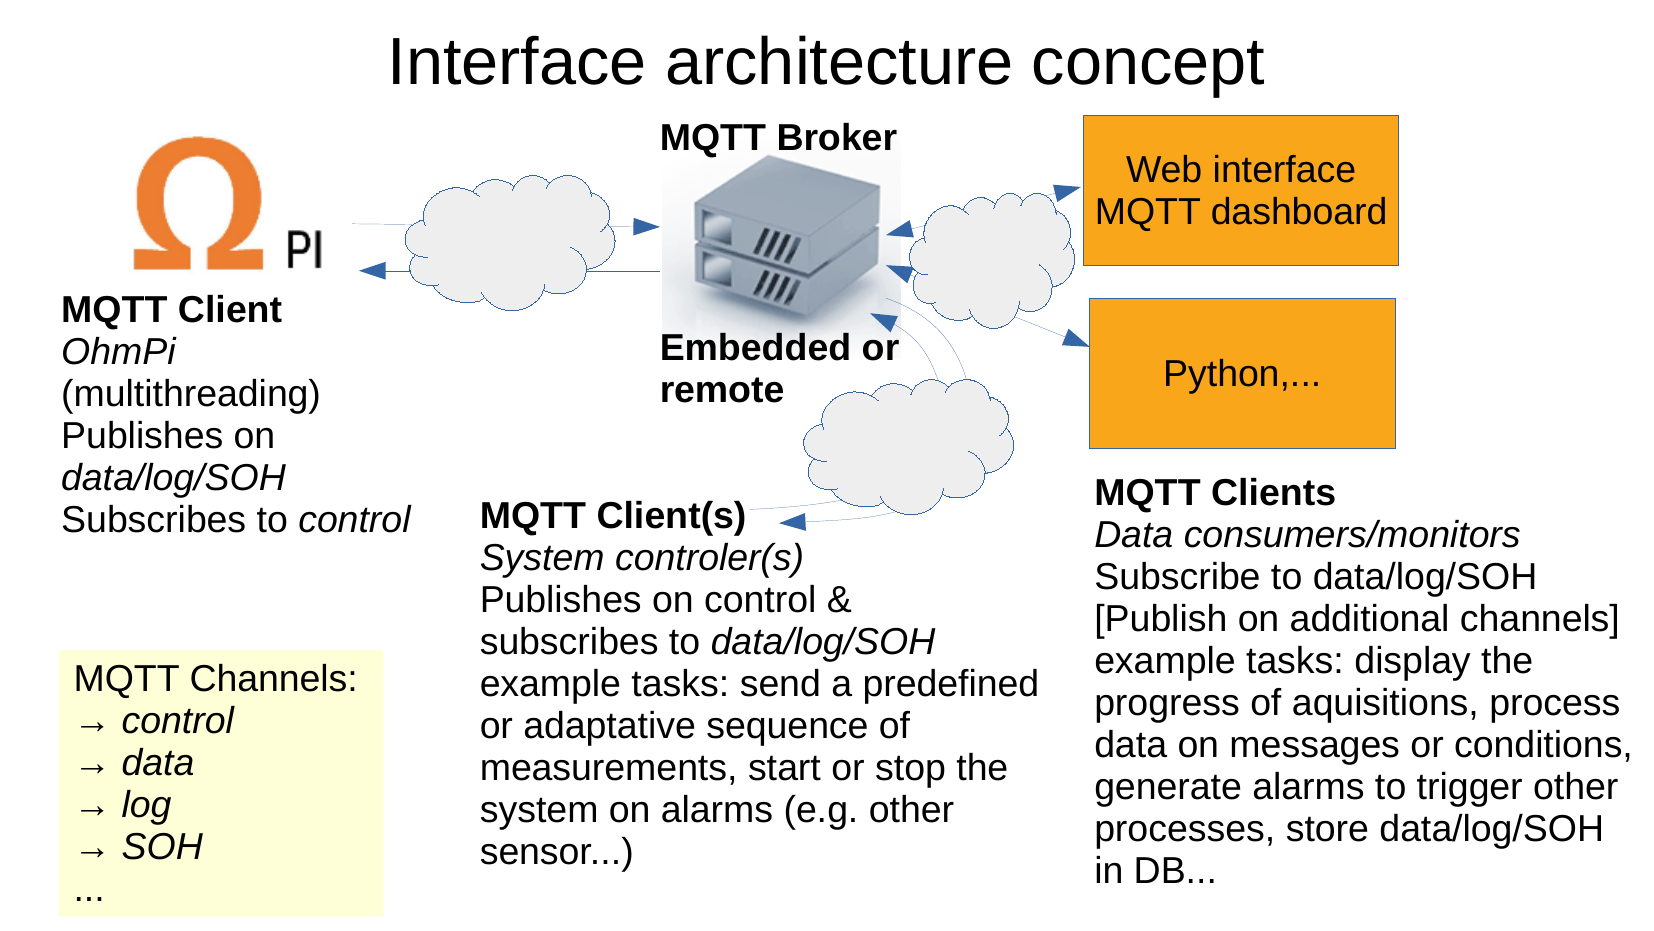

# Interface architecture concept
MQTT Broker
Embedded or
remote
Web interface
MQTT dashboard
MQTT Client
OhmPi
(multithreading)
Publishes on data/log/SOH
Subscribes to control
Python,...
MQTT Clients
Data consumers/monitors
Subscribe to data/log/SOH
[Publish on additional channels]
example tasks: display the progress of aquisitions, process data on messages or conditions, generate alarms to trigger other processes, store data/log/SOH in DB...
MQTT Client(s)
System controler(s)
Publishes on control &
subscribes to data/log/SOH
example tasks: send a predefined or adaptative sequence of measurements, start or stop the system on alarms (e.g. other sensor...)
MQTT Channels:
→ control
→ data
→ log
→ SOH
...